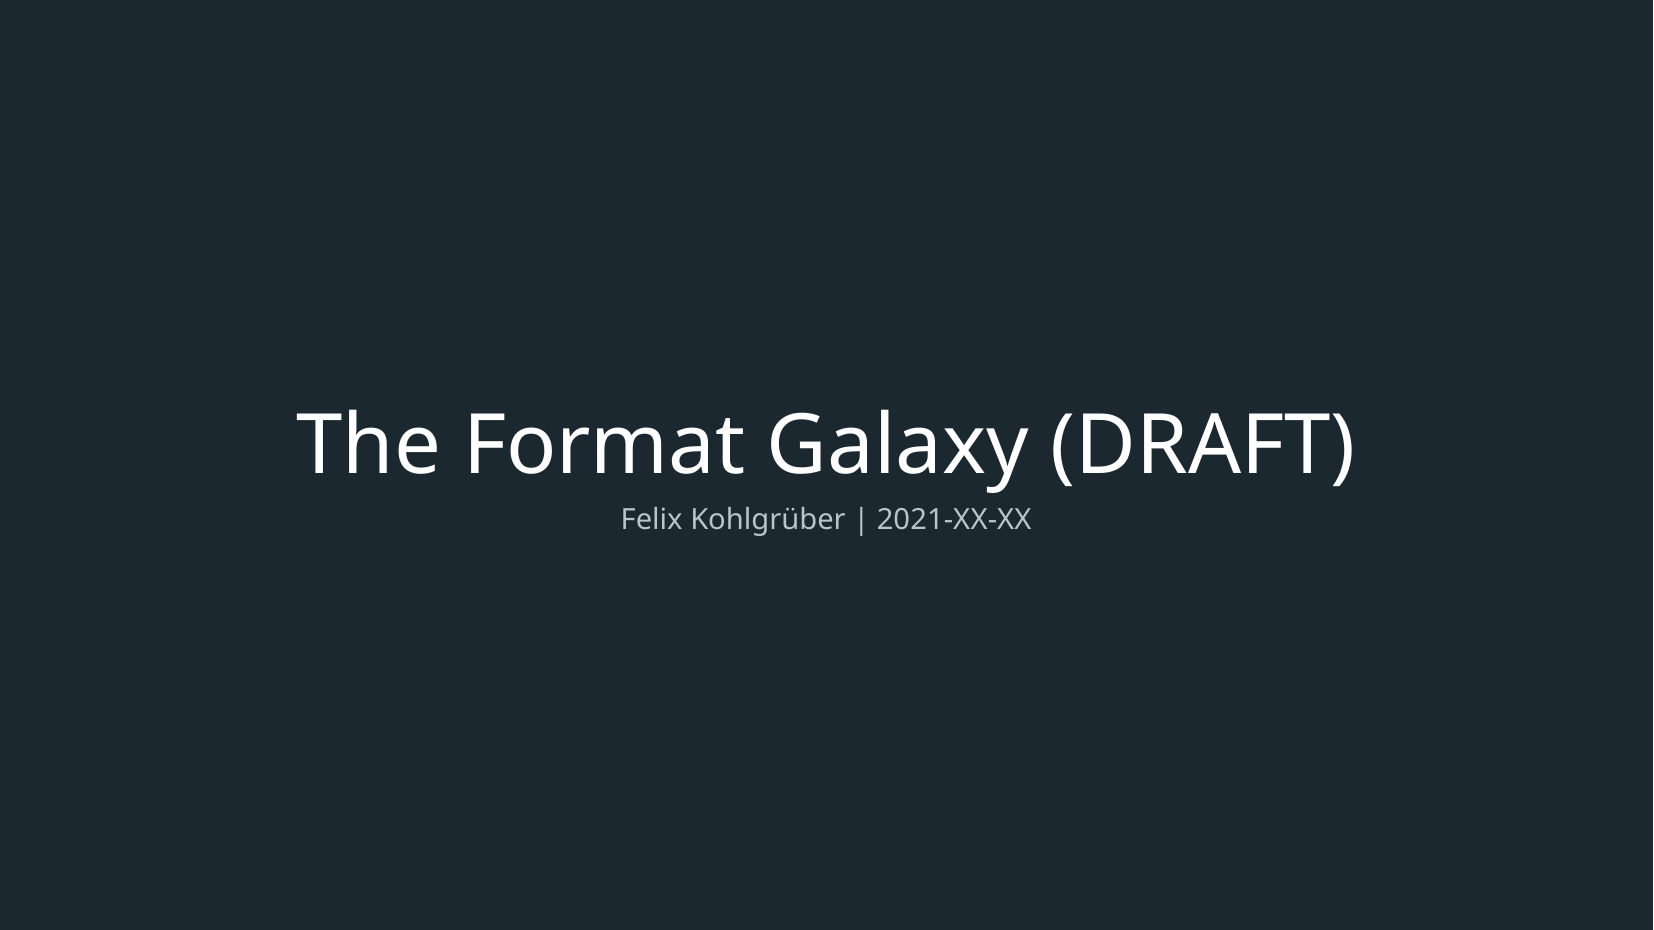

The Format Galaxy (DRAFT)
Felix Kohlgrüber | 2021-XX-XX